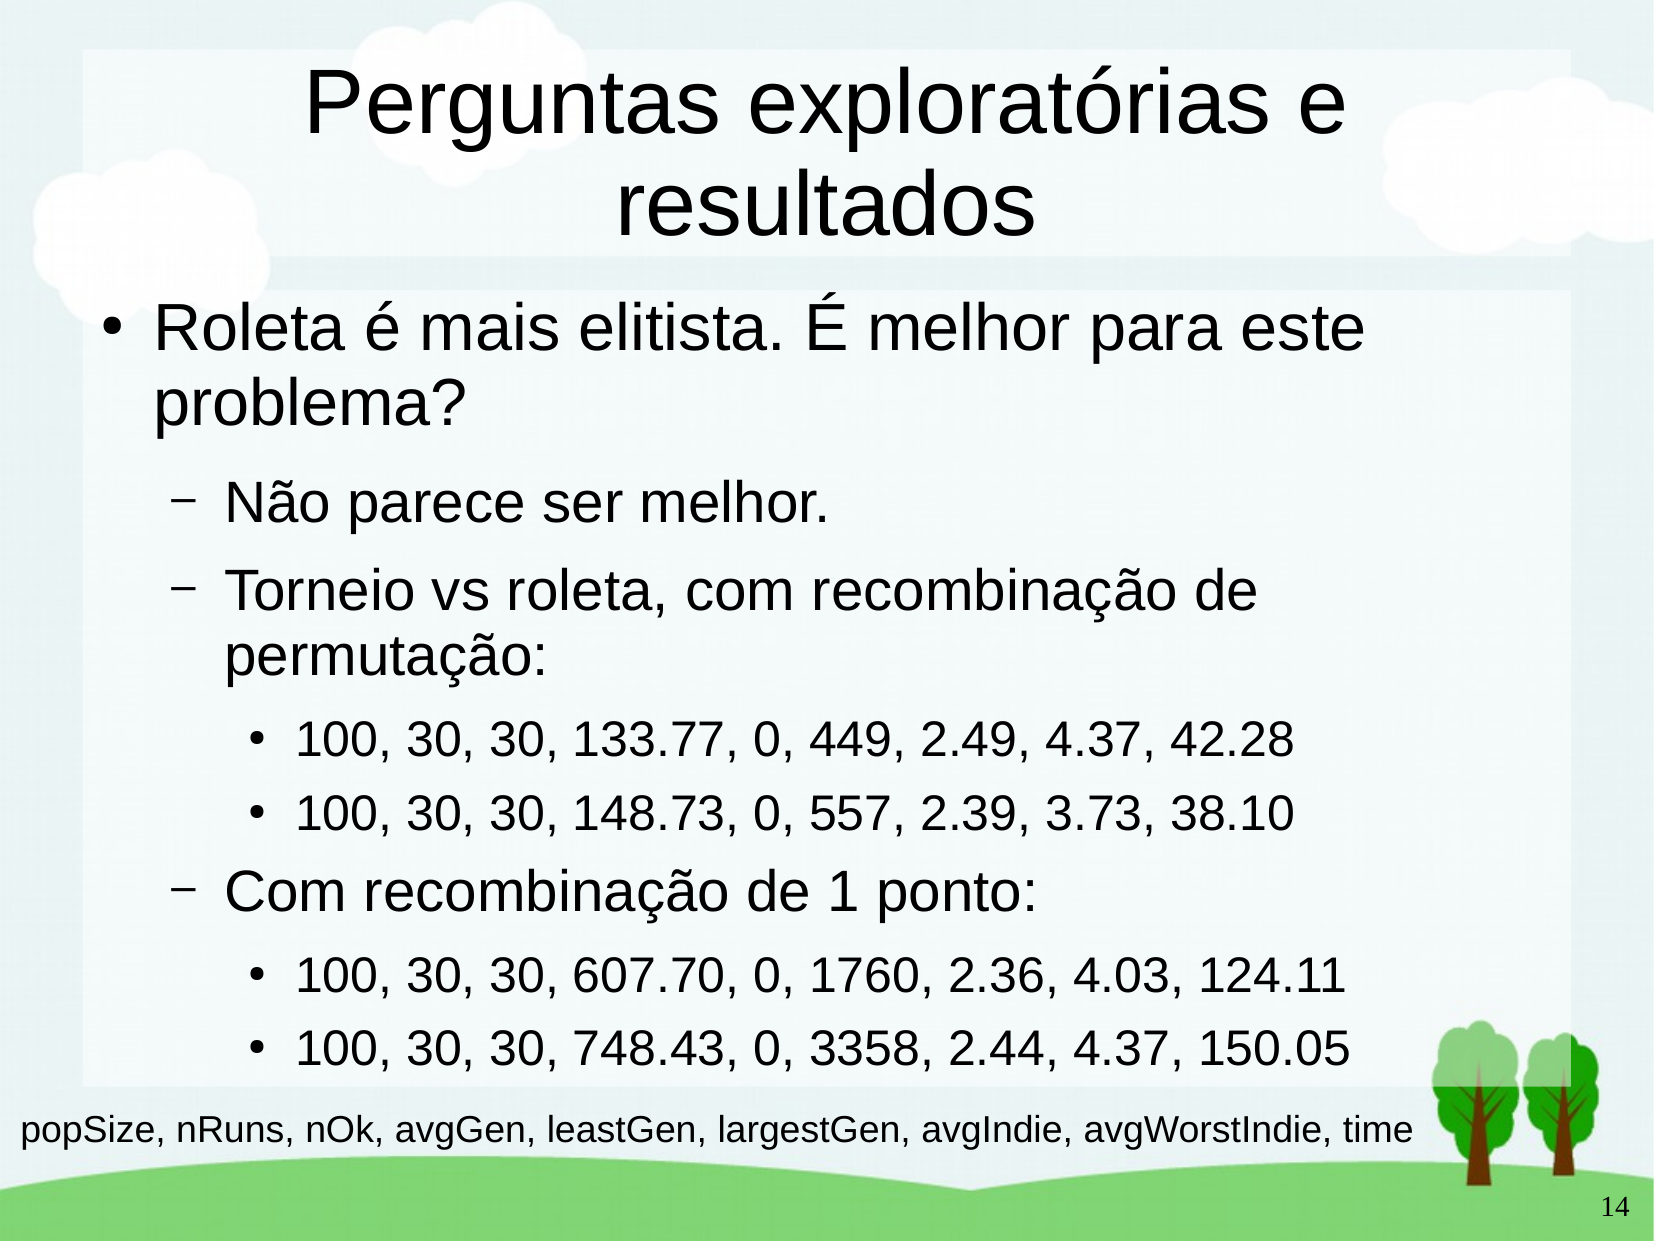

# Perguntas exploratórias e resultados
Roleta é mais elitista. É melhor para este problema?
Não parece ser melhor.
Torneio vs roleta, com recombinação de permutação:
100, 30, 30, 133.77, 0, 449, 2.49, 4.37, 42.28
100, 30, 30, 148.73, 0, 557, 2.39, 3.73, 38.10
Com recombinação de 1 ponto:
100, 30, 30, 607.70, 0, 1760, 2.36, 4.03, 124.11
100, 30, 30, 748.43, 0, 3358, 2.44, 4.37, 150.05
popSize, nRuns, nOk, avgGen, leastGen, largestGen, avgIndie, avgWorstIndie, time
14